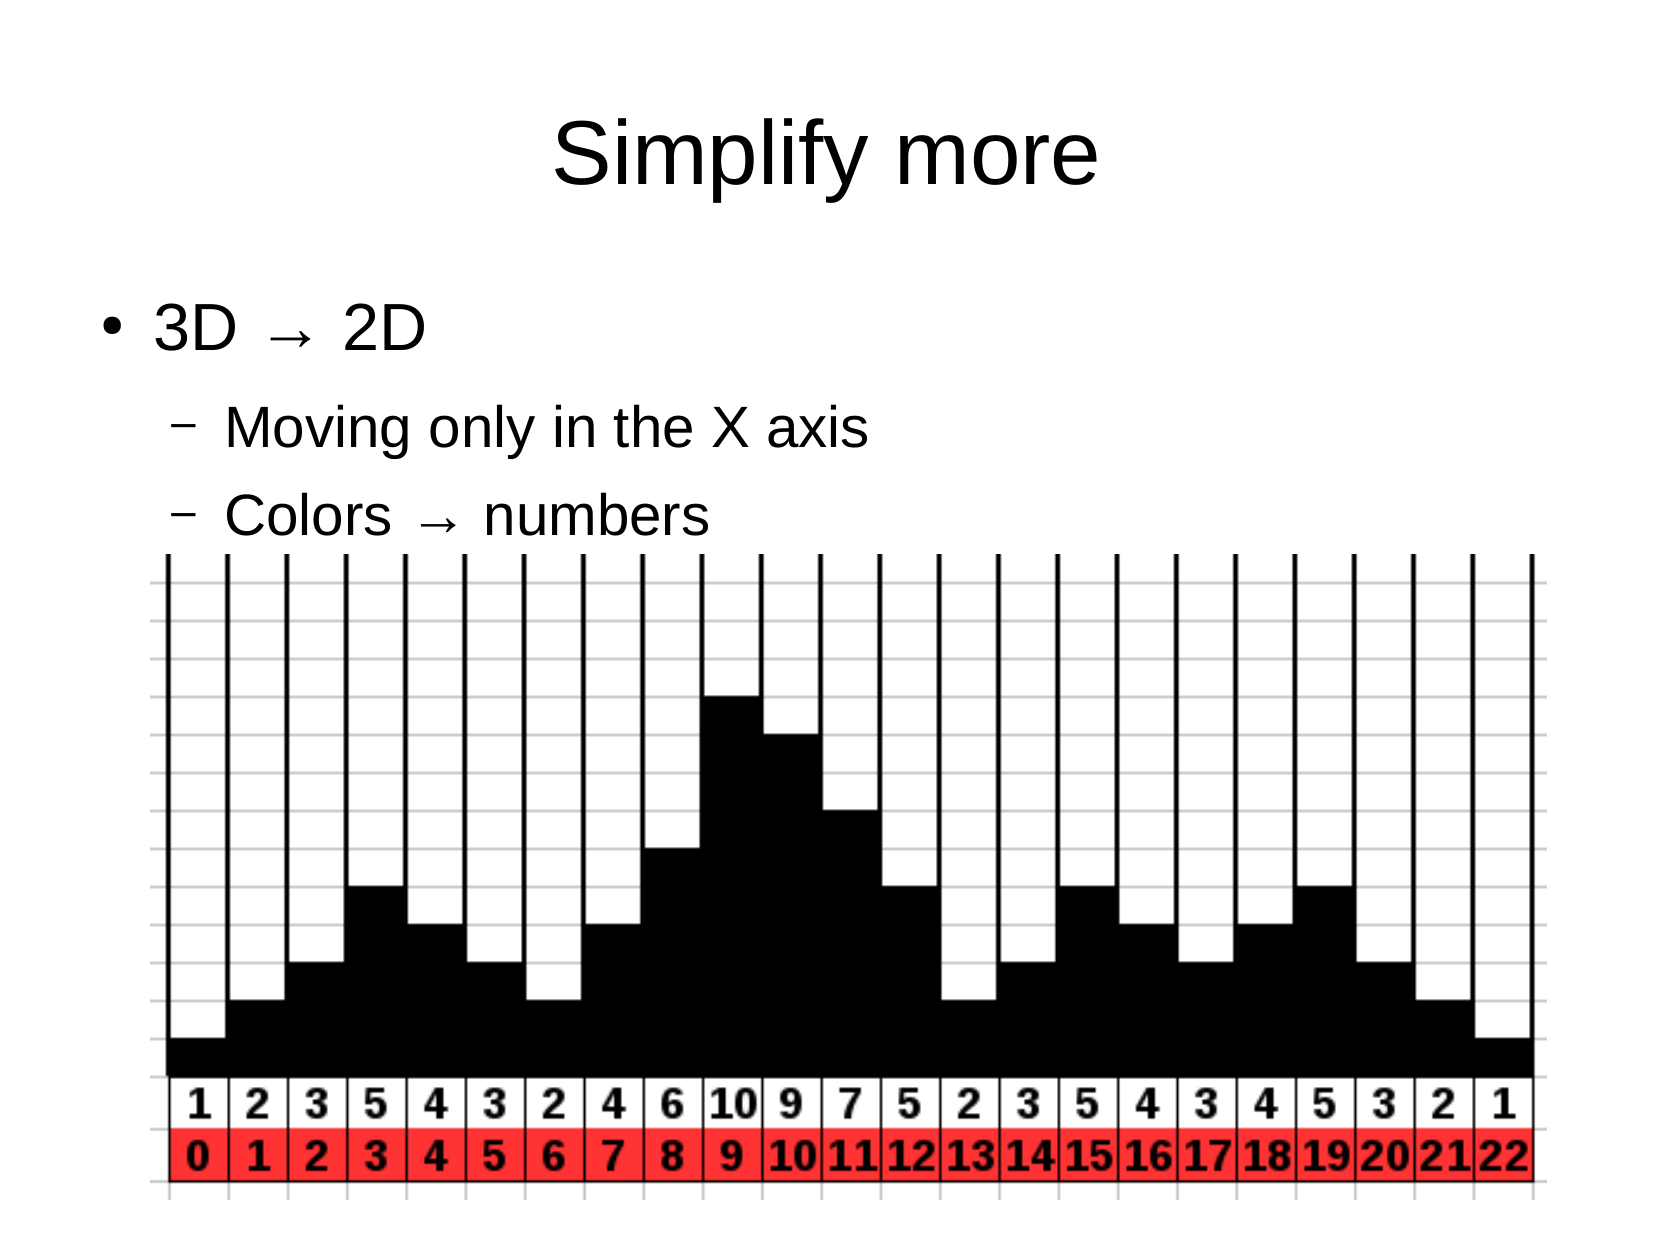

# Simplify more
3D → 2D
Moving only in the X axis
Colors → numbers